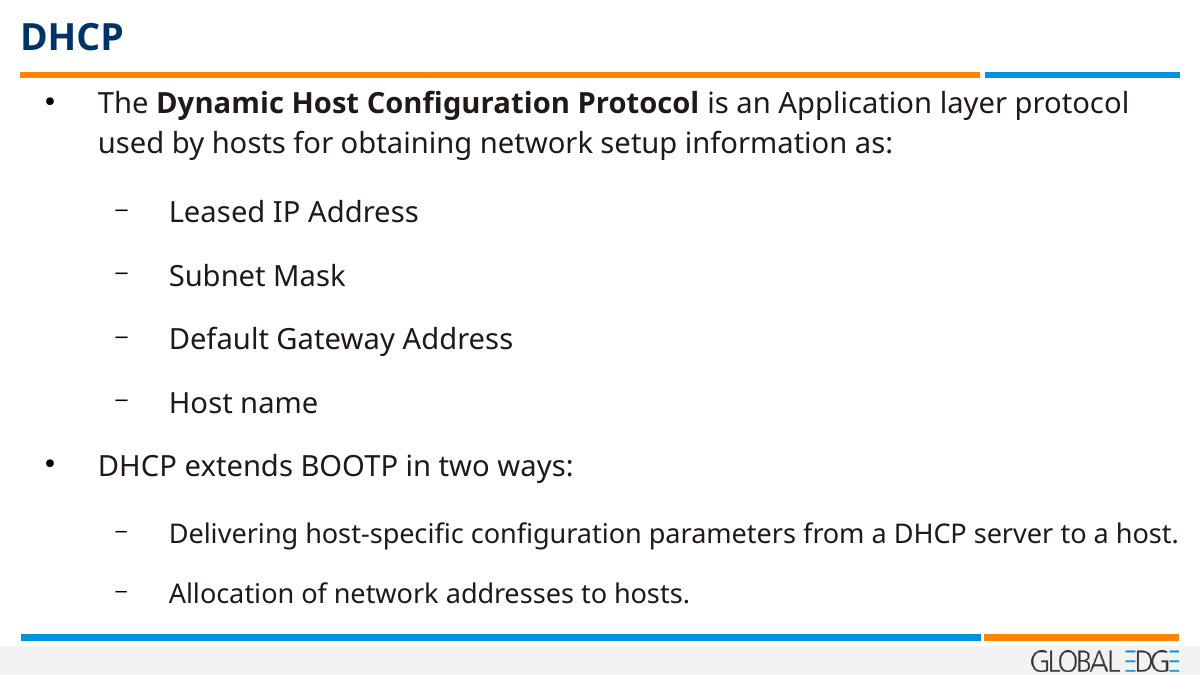

# DHCP
The Dynamic Host Configuration Protocol is an Application layer protocol used by hosts for obtaining network setup information as:
Leased IP Address
Subnet Mask
Default Gateway Address
Host name
DHCP extends BOOTP in two ways:
Delivering host-specific configuration parameters from a DHCP server to a host.
Allocation of network addresses to hosts.